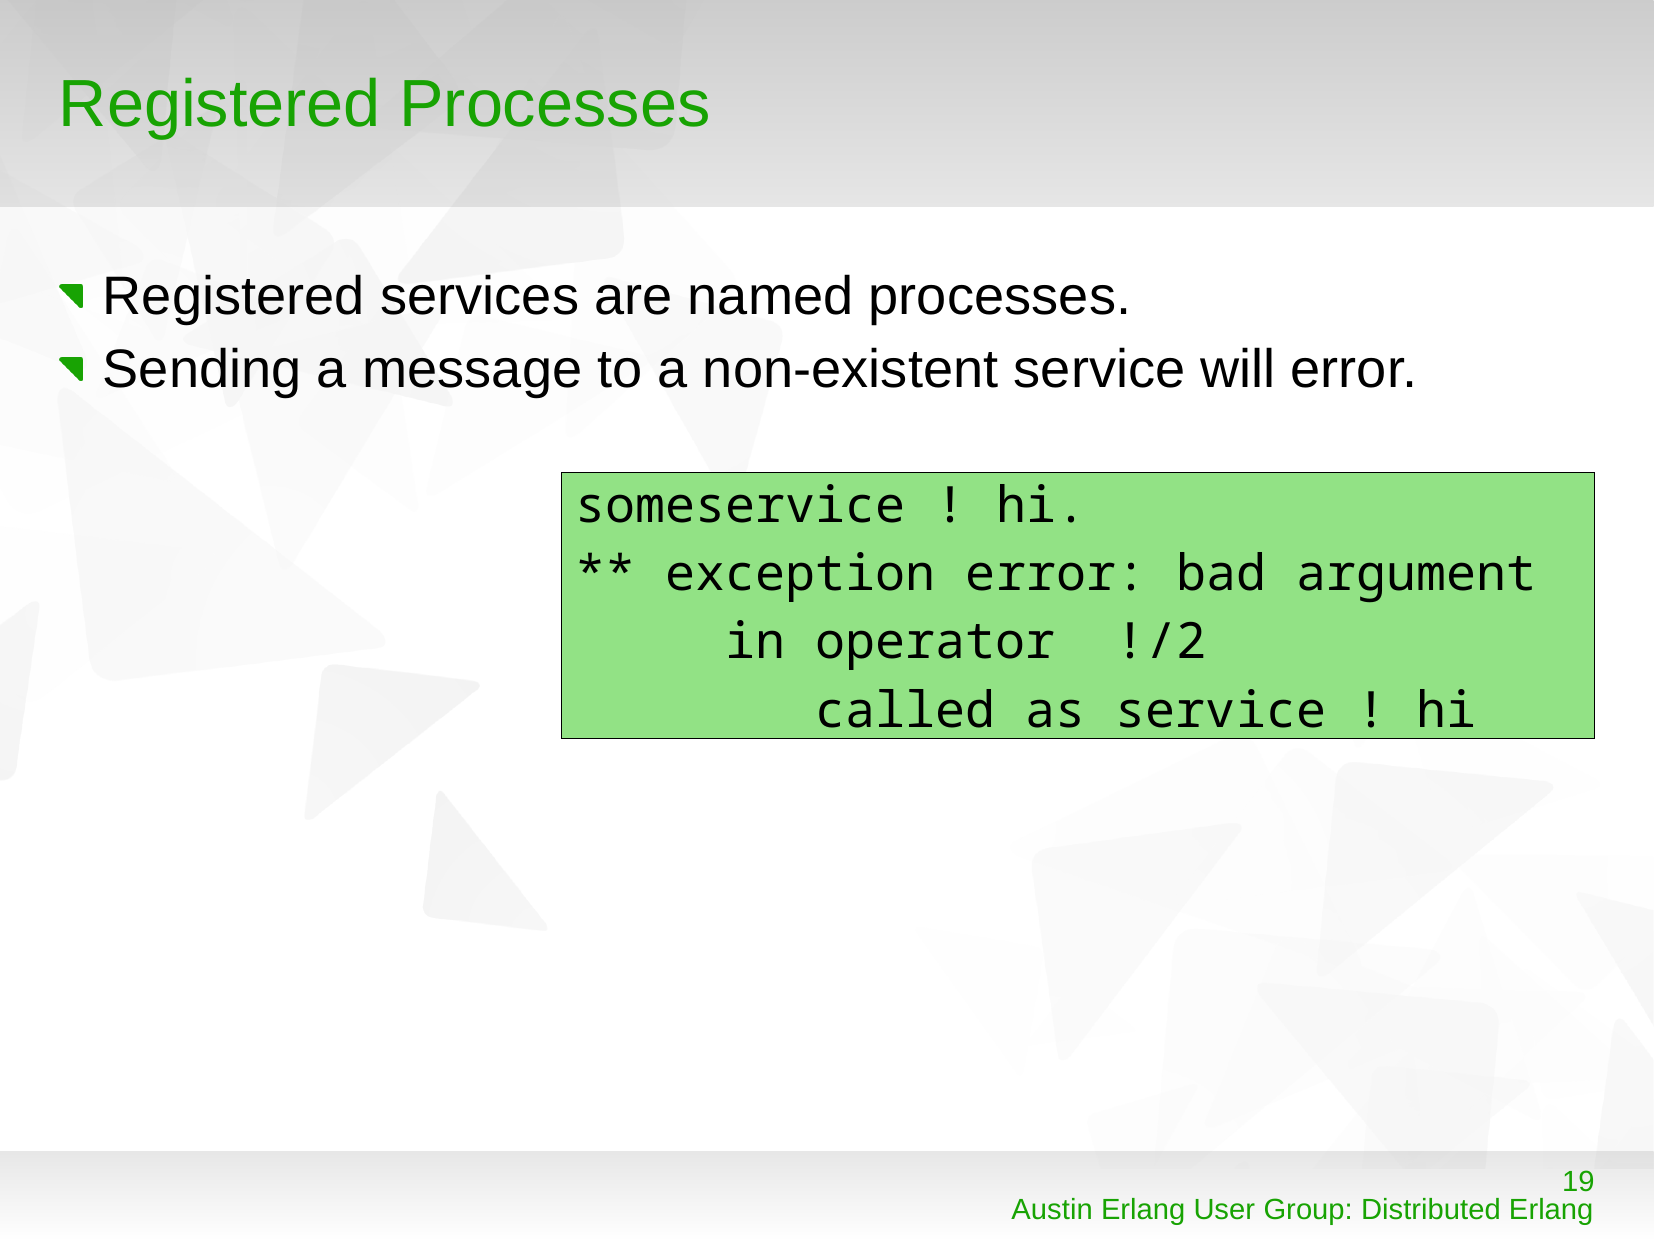

# Registered Processes
Registered services are named processes.
Sending a message to a non-existent service will error.
someservice ! hi.
** exception error: bad argument
 in operator !/2
 called as service ! hi
19
Austin Erlang User Group: Distributed Erlang